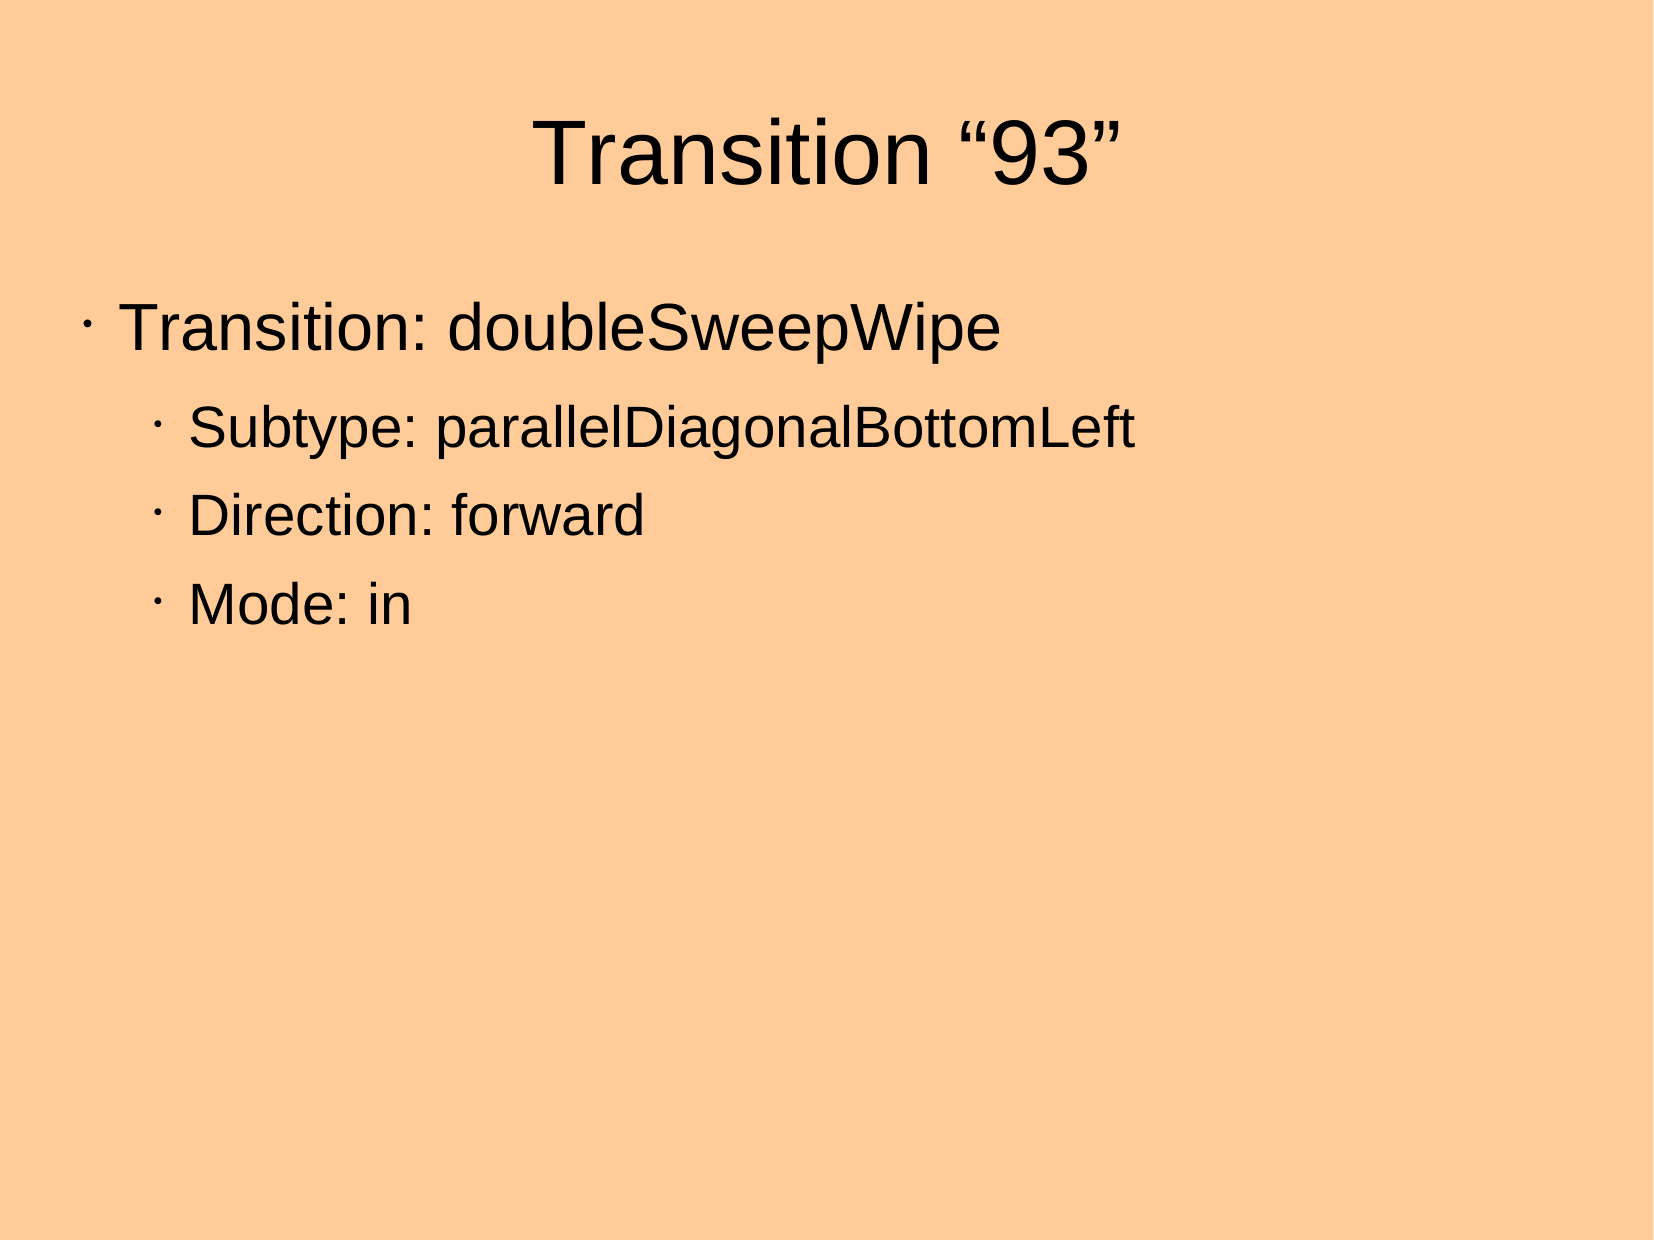

# Transition “93”
Transition: doubleSweepWipe
Subtype: parallelDiagonalBottomLeft
Direction: forward
Mode: in